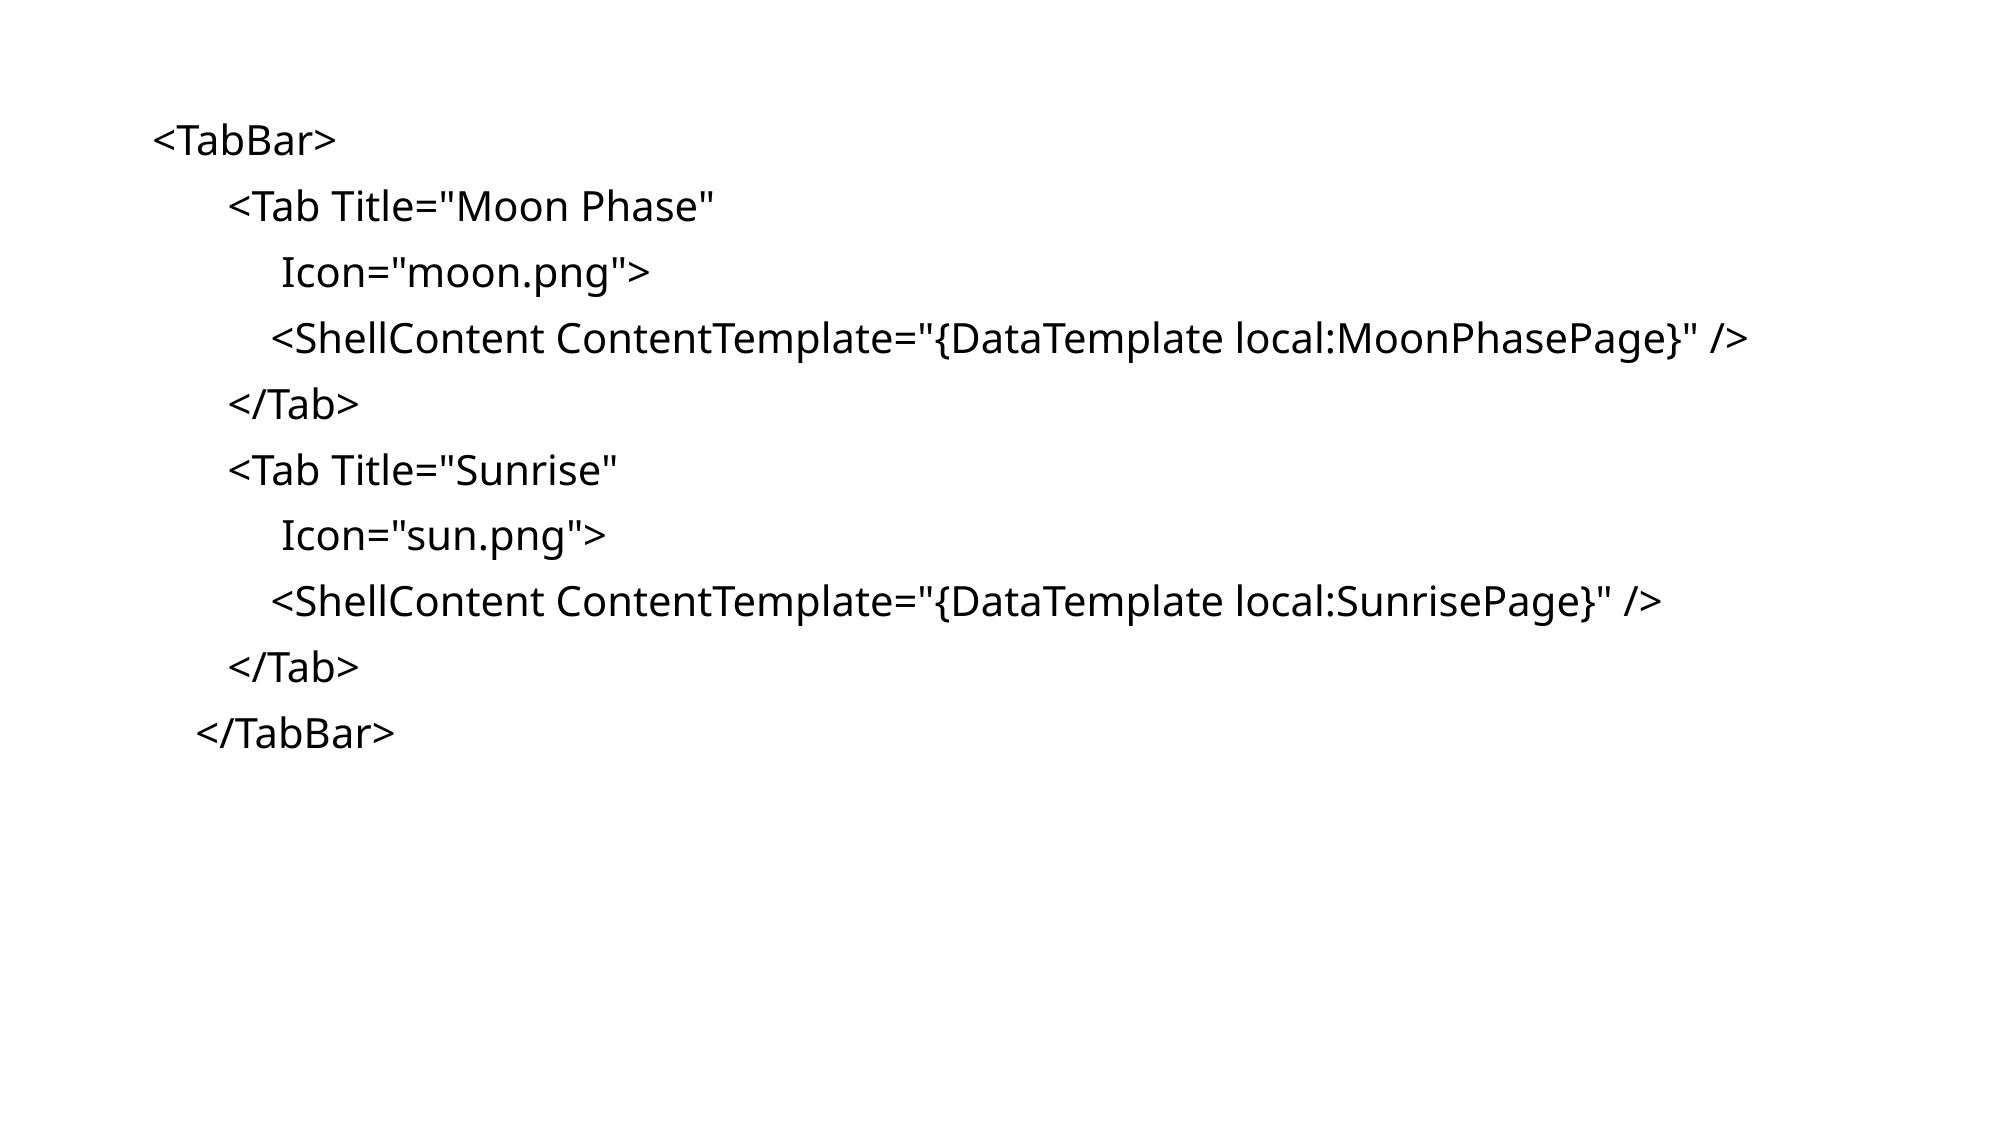

# <TabBar>
 <Tab Title="Moon Phase"
 Icon="moon.png">
 <ShellContent ContentTemplate="{DataTemplate local:MoonPhasePage}" />
 </Tab>
 <Tab Title="Sunrise"
 Icon="sun.png">
 <ShellContent ContentTemplate="{DataTemplate local:SunrisePage}" />
 </Tab>
 </TabBar>